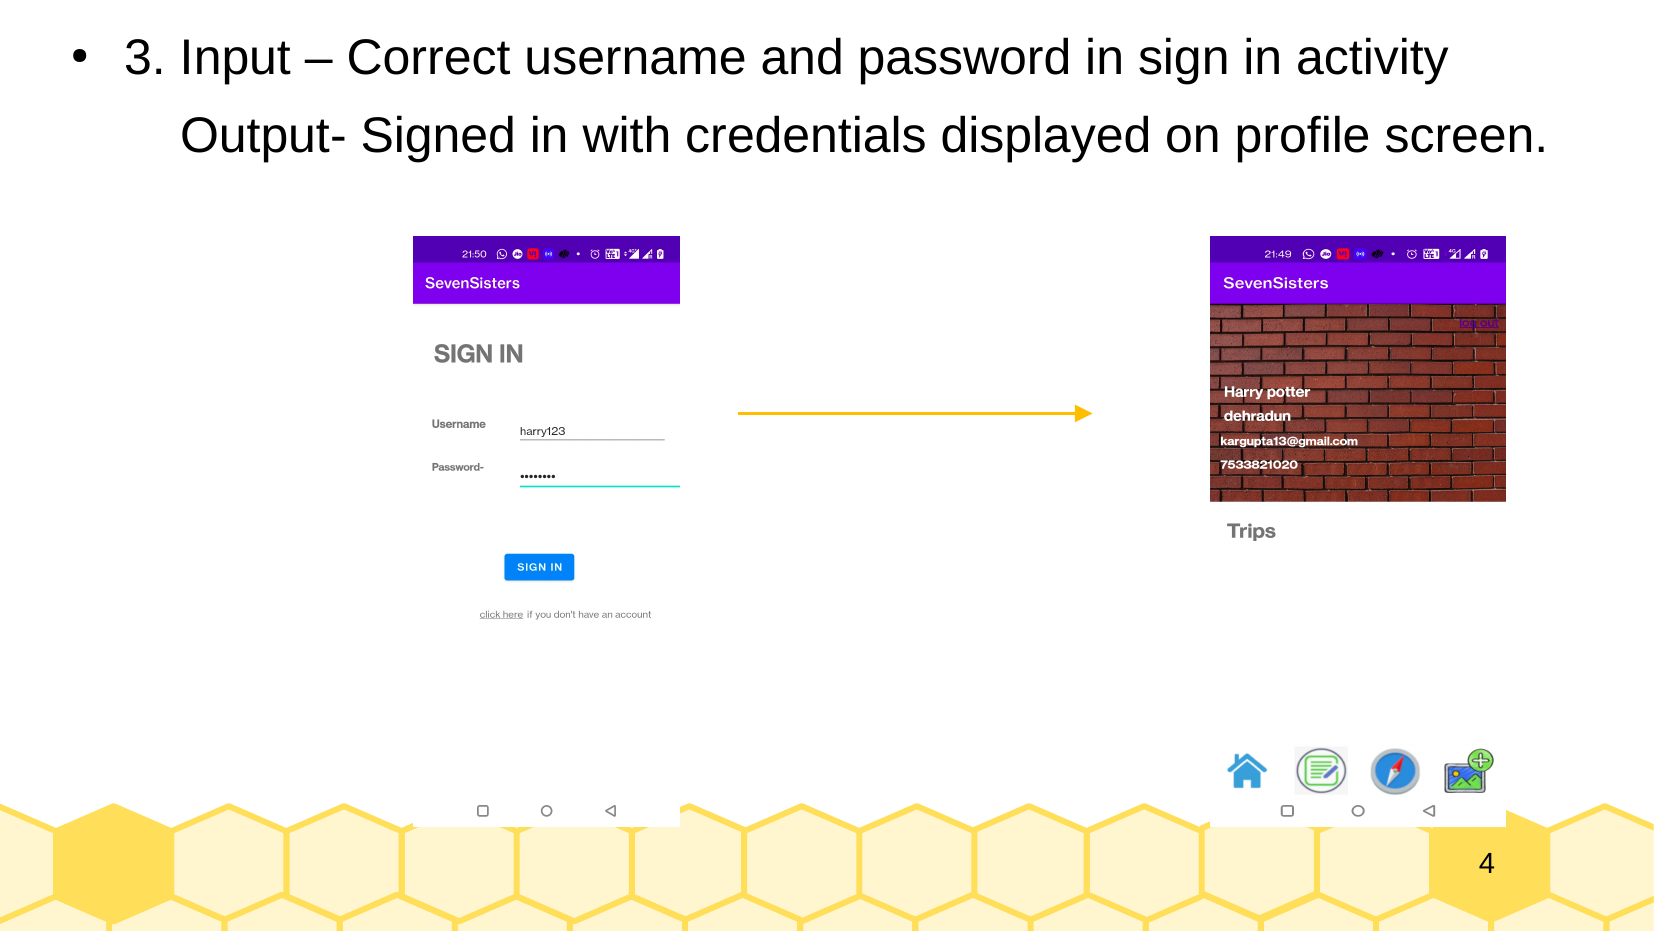

# 3. Input – Correct username and password in sign in activity
 Output- Signed in with credentials displayed on profile screen.